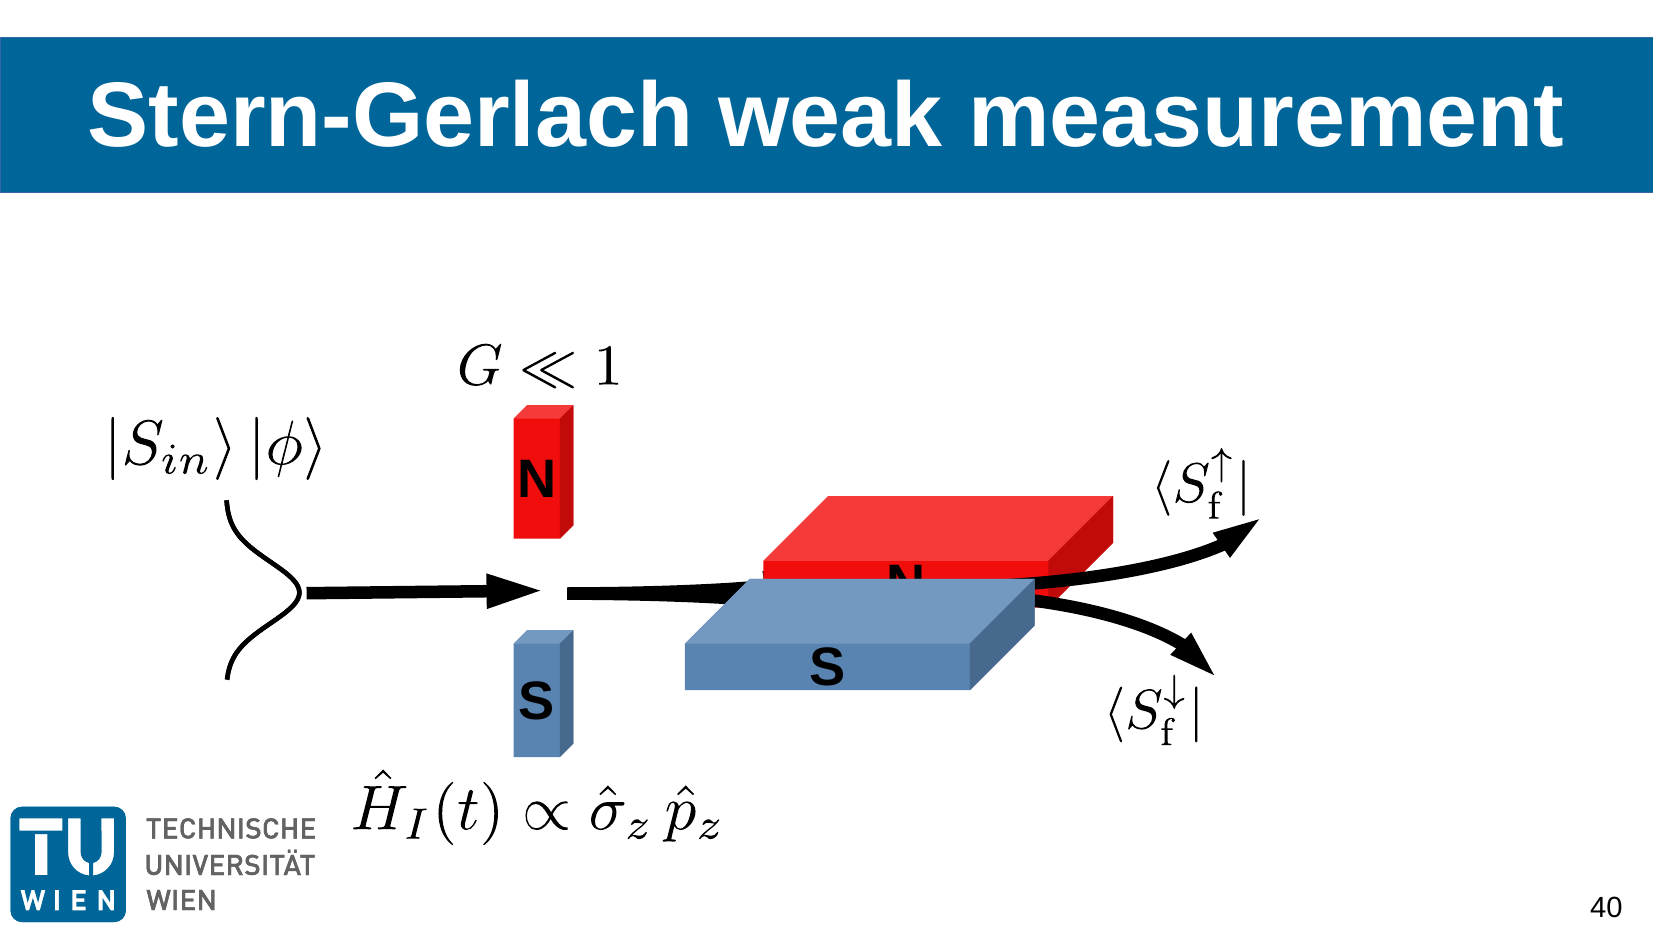

# Stern-Gerlach weak measurement
N
N
S
S